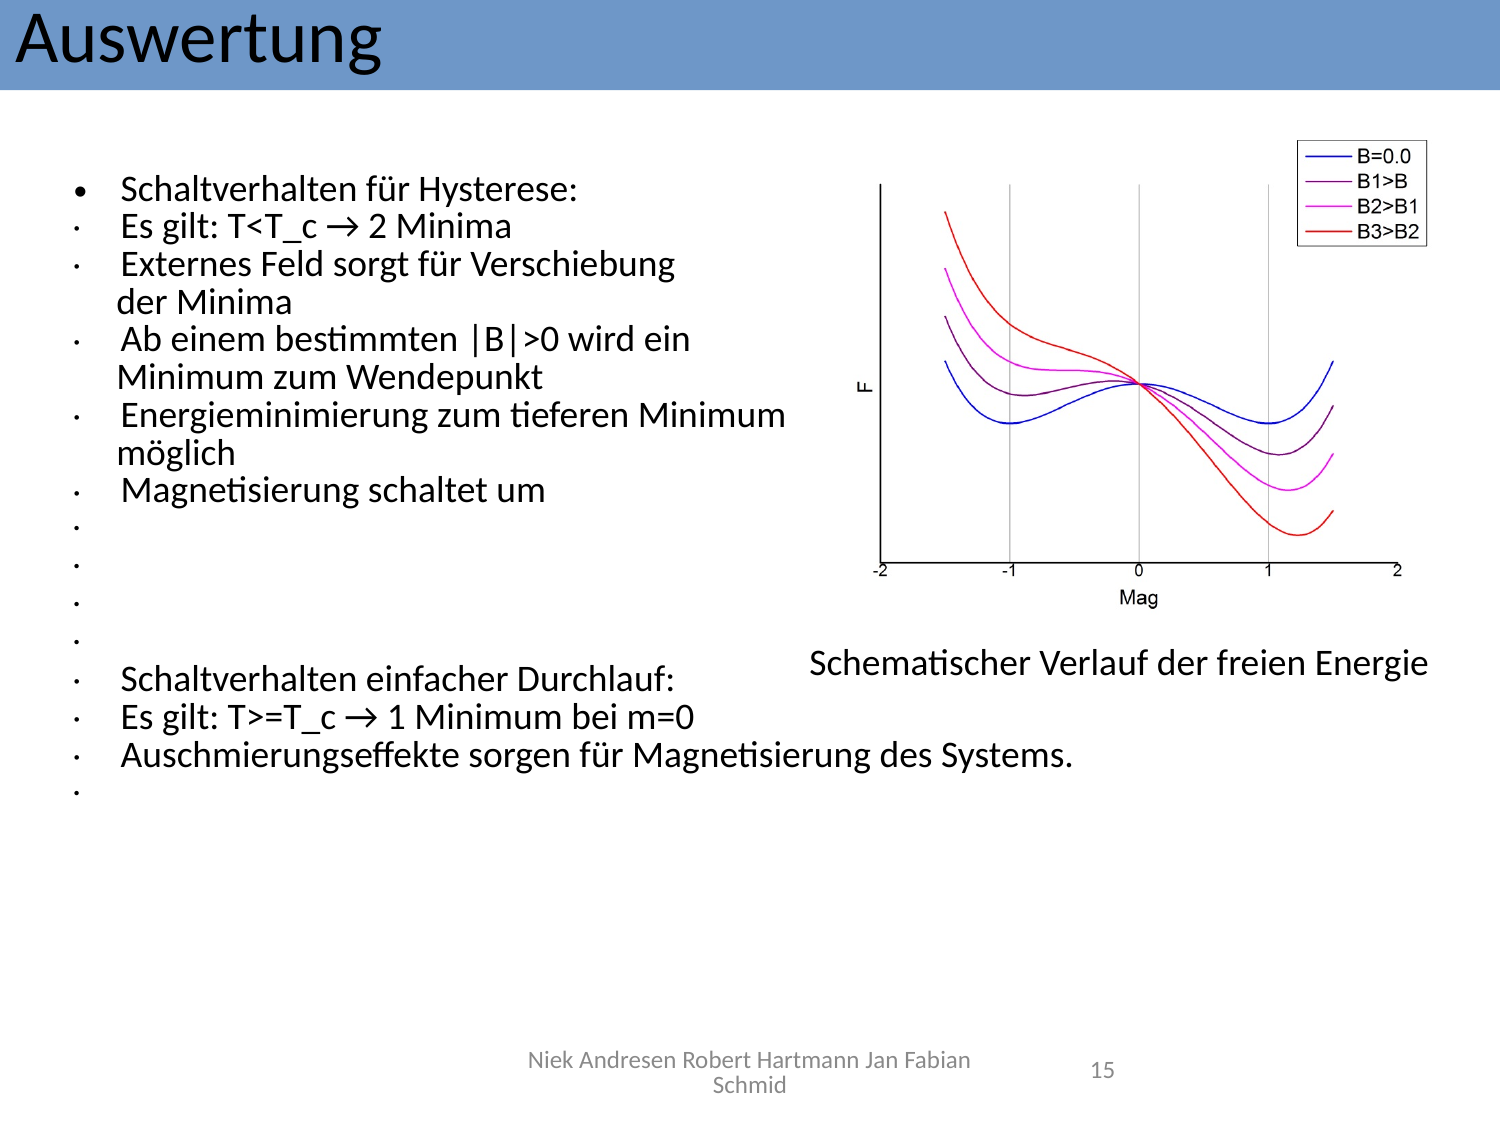

Auswertung
Schaltverhalten für Hysterese:
Es gilt: T<T_c → 2 Minima
Externes Feld sorgt für Verschiebung
 der Minima
Ab einem bestimmten |B|>0 wird ein
 Minimum zum Wendepunkt
Energieminimierung zum tieferen Minimum
 möglich
Magnetisierung schaltet um
Schaltverhalten einfacher Durchlauf:
Es gilt: T>=T_c → 1 Minimum bei m=0
Auschmierungseffekte sorgen für Magnetisierung des Systems.
Schematischer Verlauf der freien Energie
Niek Andresen Robert Hartmann Jan Fabian Schmid